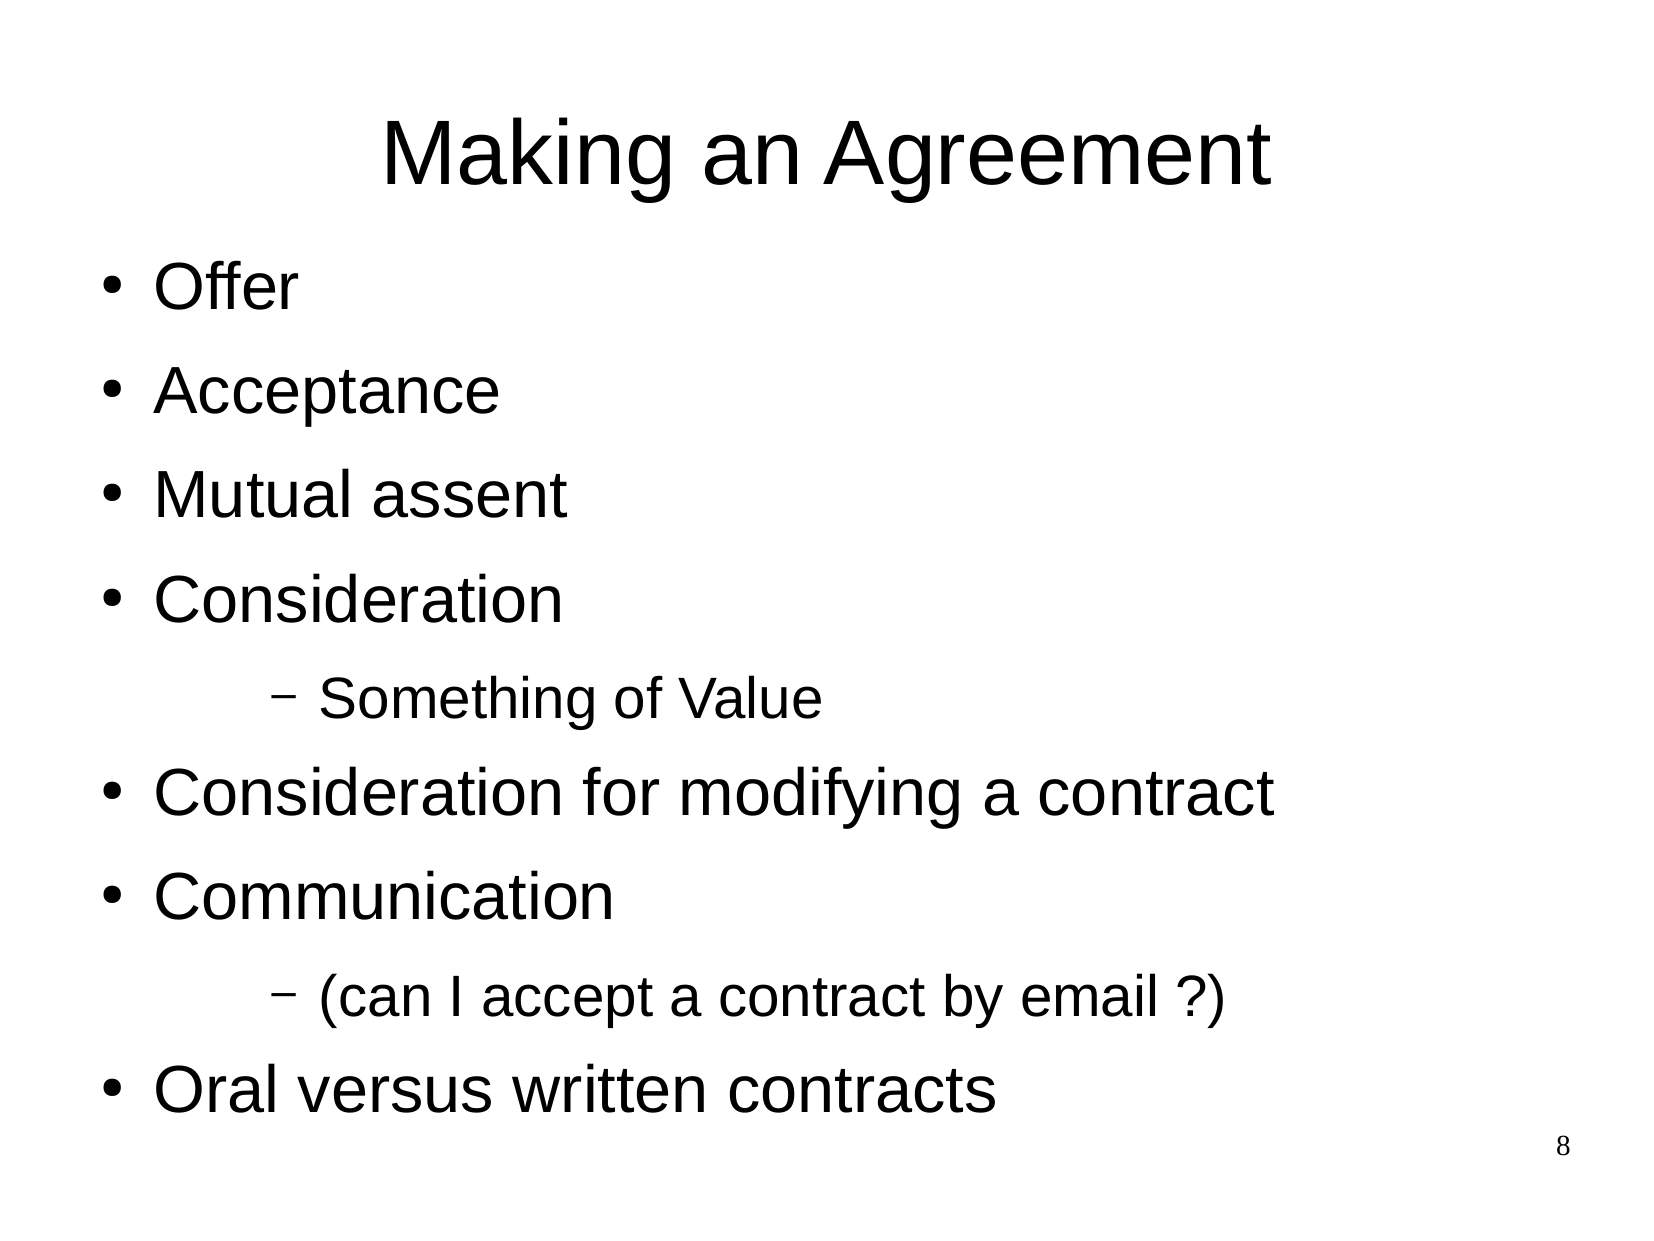

# Making an Agreement
Offer
Acceptance
Mutual assent
Consideration
Something of Value
Consideration for modifying a contract
Communication
(can I accept a contract by email ?)
Oral versus written contracts
8